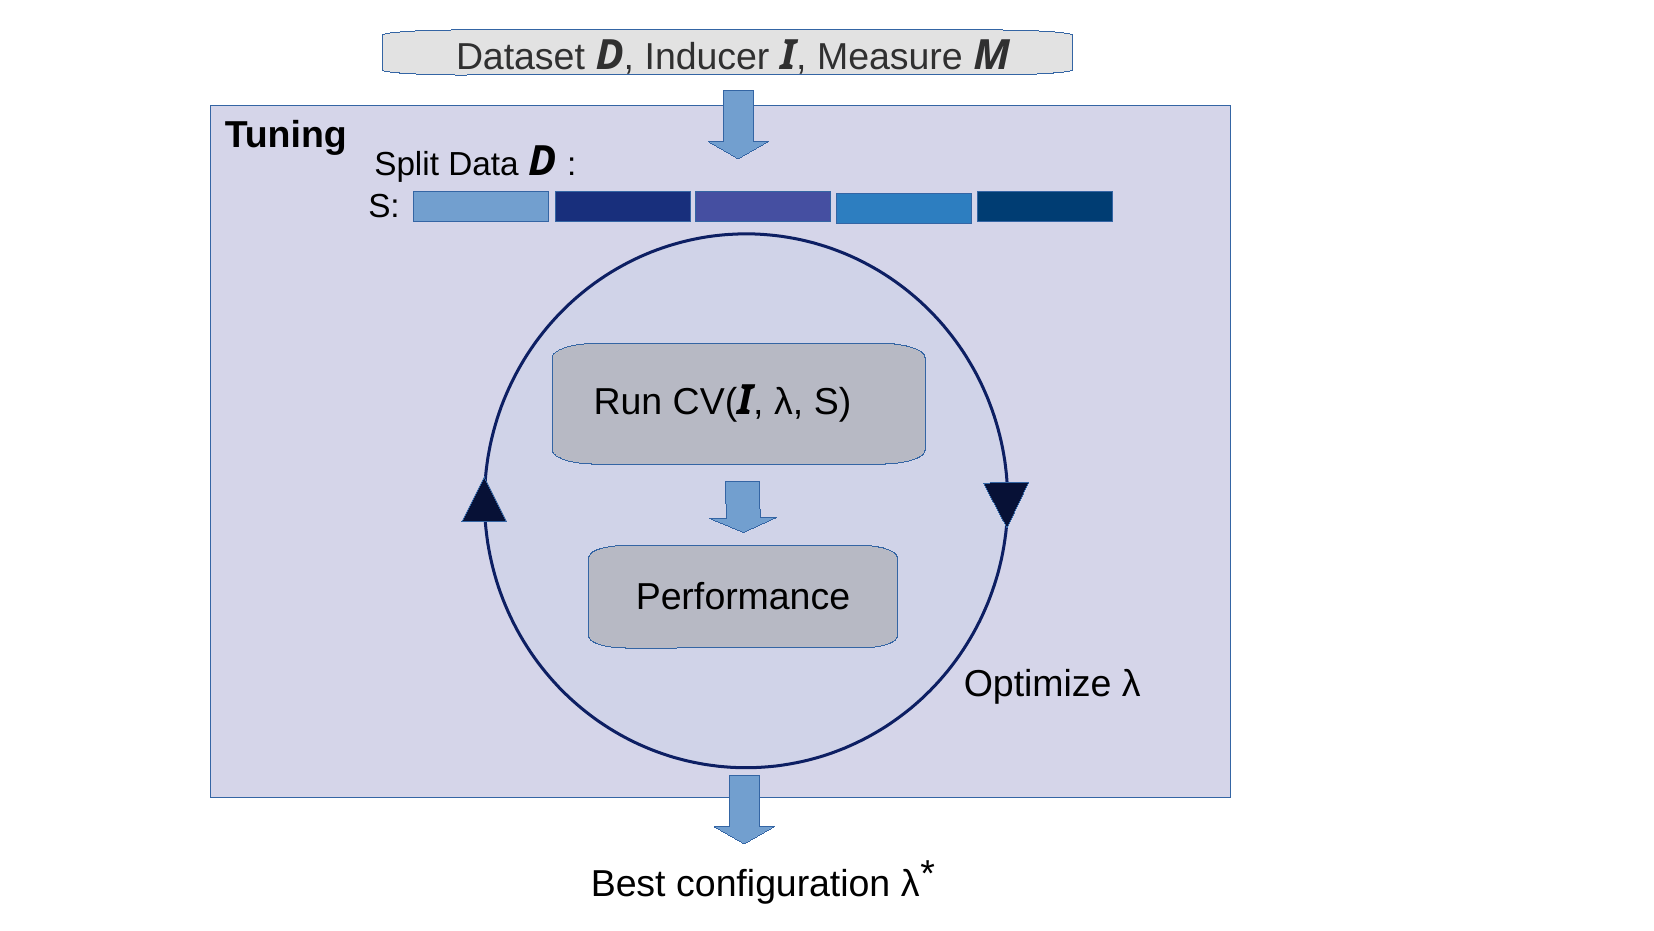

Dataset D, Inducer I, Measure M
Tuning
Split Data D :
S:
Run CV(I, λ, S)
Performance
Optimize λ
*
Best configuration λ